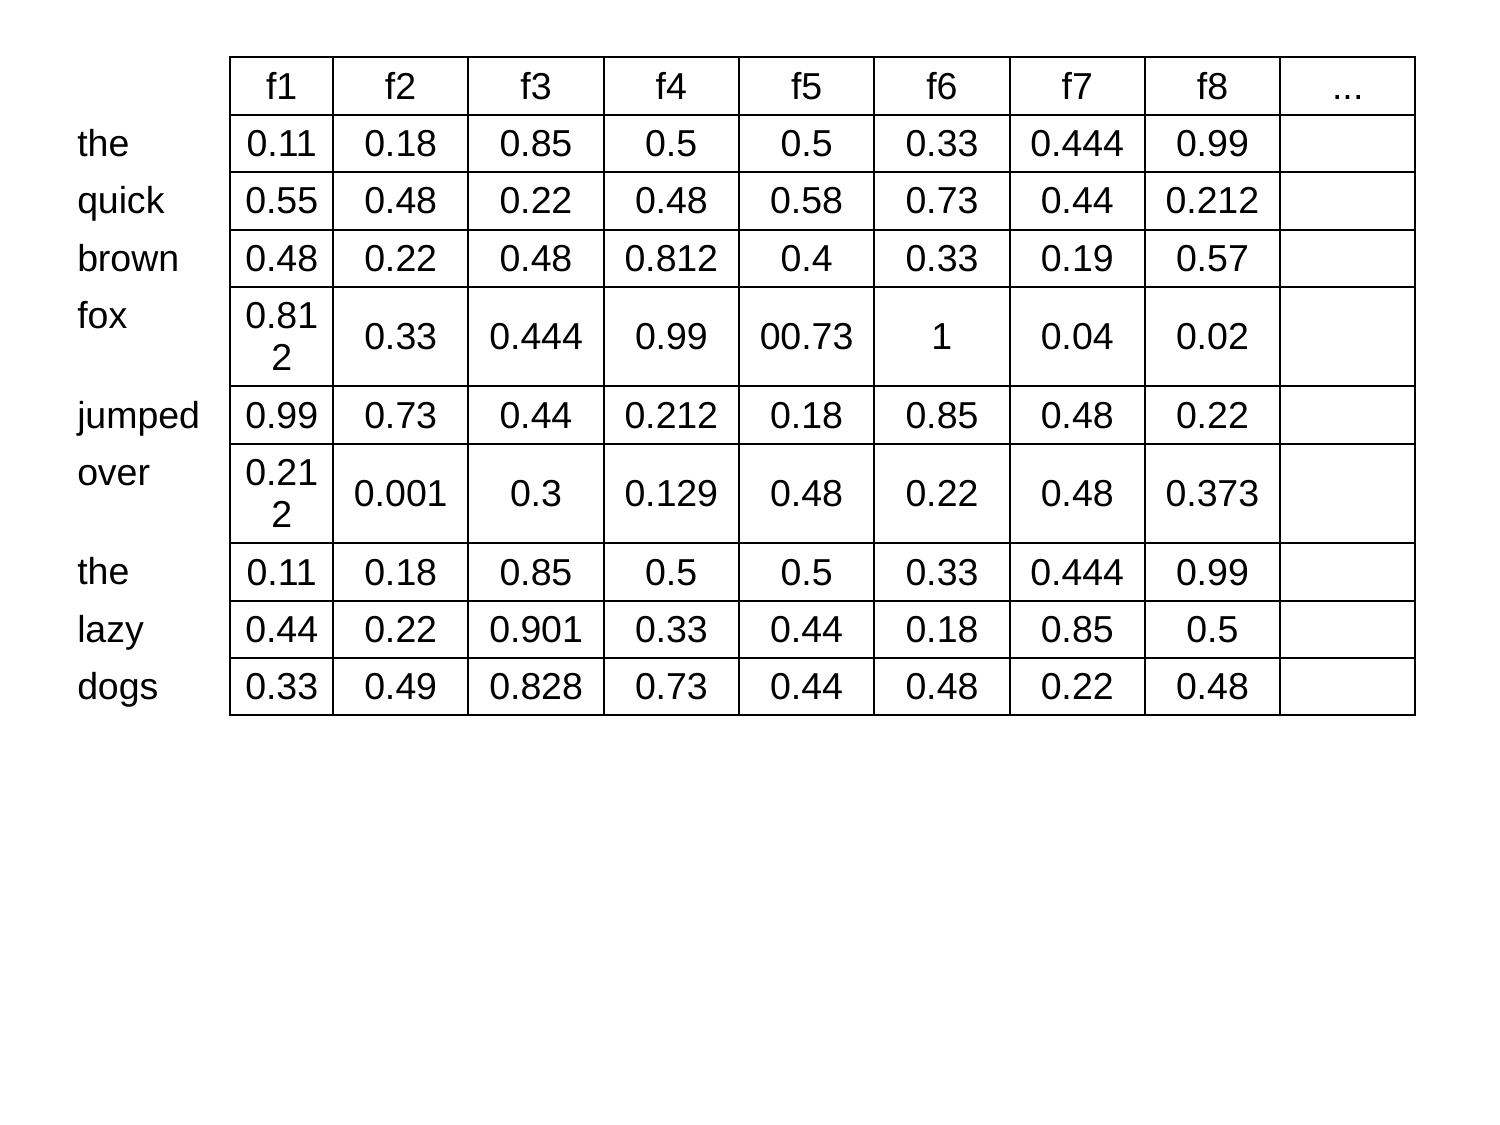

| | f1 | f2 | f3 | f4 | f5 | f6 | f7 | f8 | ... |
| --- | --- | --- | --- | --- | --- | --- | --- | --- | --- |
| the | 0.11 | 0.18 | 0.85 | 0.5 | 0.5 | 0.33 | 0.444 | 0.99 | |
| quick | 0.55 | 0.48 | 0.22 | 0.48 | 0.58 | 0.73 | 0.44 | 0.212 | |
| brown | 0.48 | 0.22 | 0.48 | 0.812 | 0.4 | 0.33 | 0.19 | 0.57 | |
| fox | 0.812 | 0.33 | 0.444 | 0.99 | 00.73 | 1 | 0.04 | 0.02 | |
| jumped | 0.99 | 0.73 | 0.44 | 0.212 | 0.18 | 0.85 | 0.48 | 0.22 | |
| over | 0.212 | 0.001 | 0.3 | 0.129 | 0.48 | 0.22 | 0.48 | 0.373 | |
| the | 0.11 | 0.18 | 0.85 | 0.5 | 0.5 | 0.33 | 0.444 | 0.99 | |
| lazy | 0.44 | 0.22 | 0.901 | 0.33 | 0.44 | 0.18 | 0.85 | 0.5 | |
| dogs | 0.33 | 0.49 | 0.828 | 0.73 | 0.44 | 0.48 | 0.22 | 0.48 | |